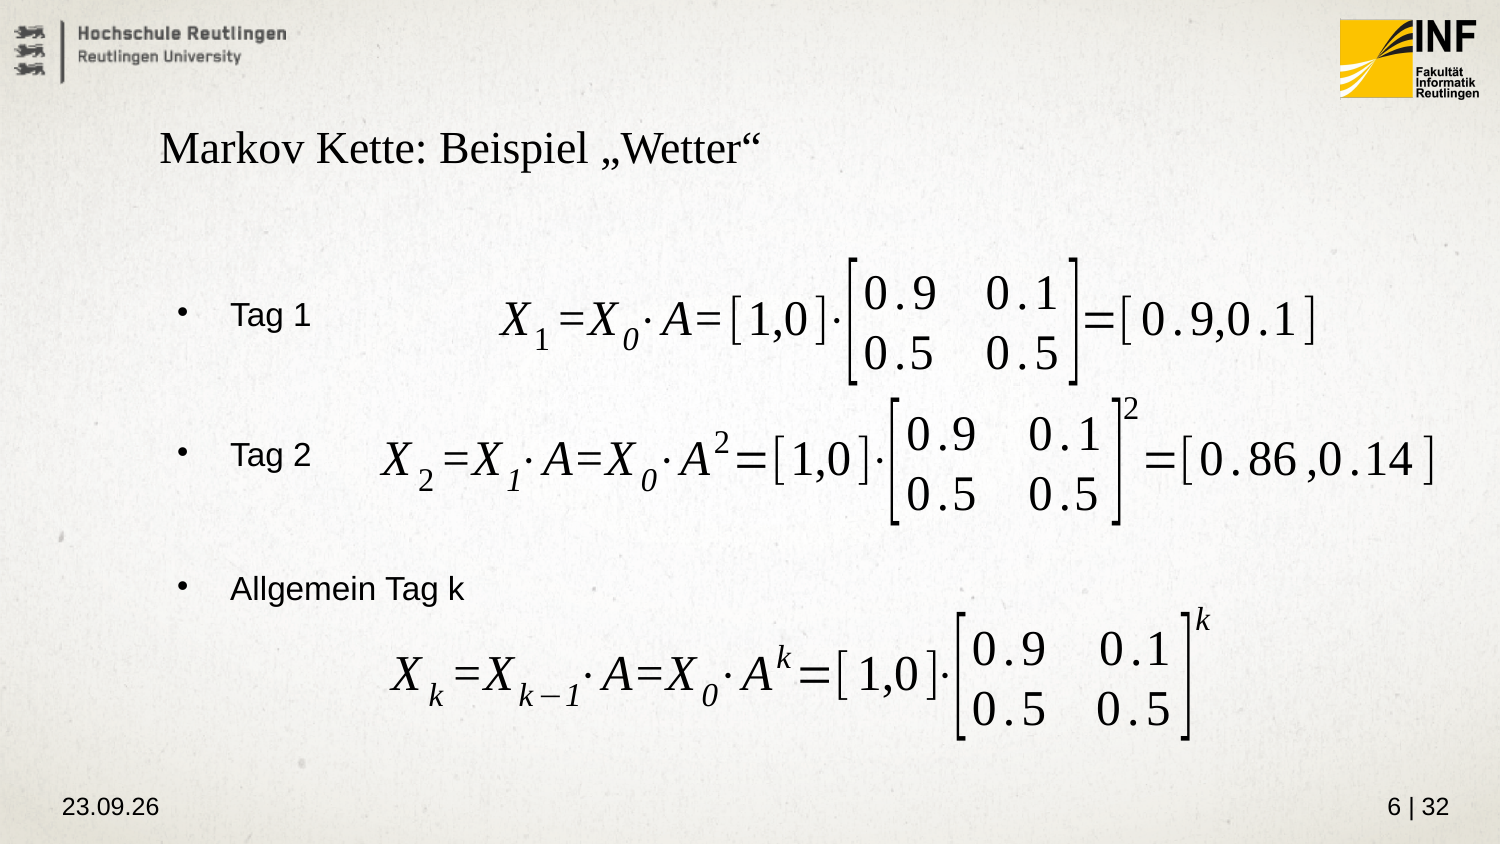

# Markov Kette: Beispiel „Wetter“
Tag 1
Tag 2
Allgemein Tag k